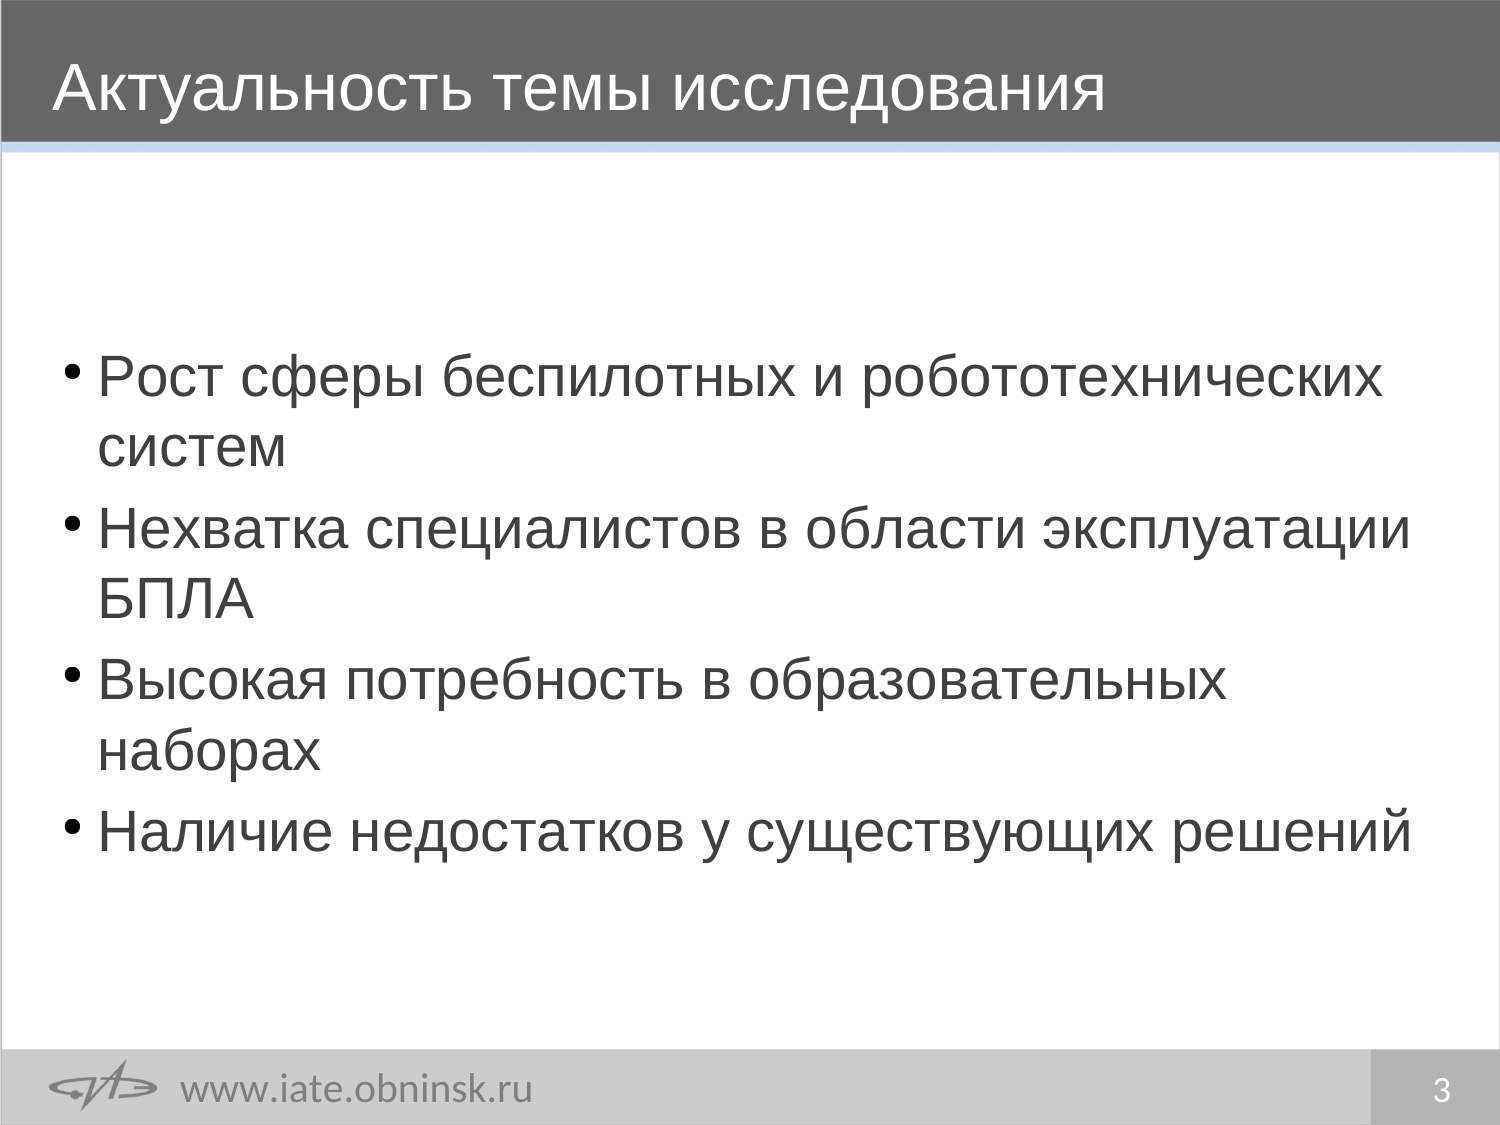

# Актуальность темы исследования
Рост сферы беспилотных и робототехнических систем
Нехватка специалистов в области эксплуатации БПЛА
Высокая потребность в образовательных наборах
Наличие недостатков у существующих решений
3